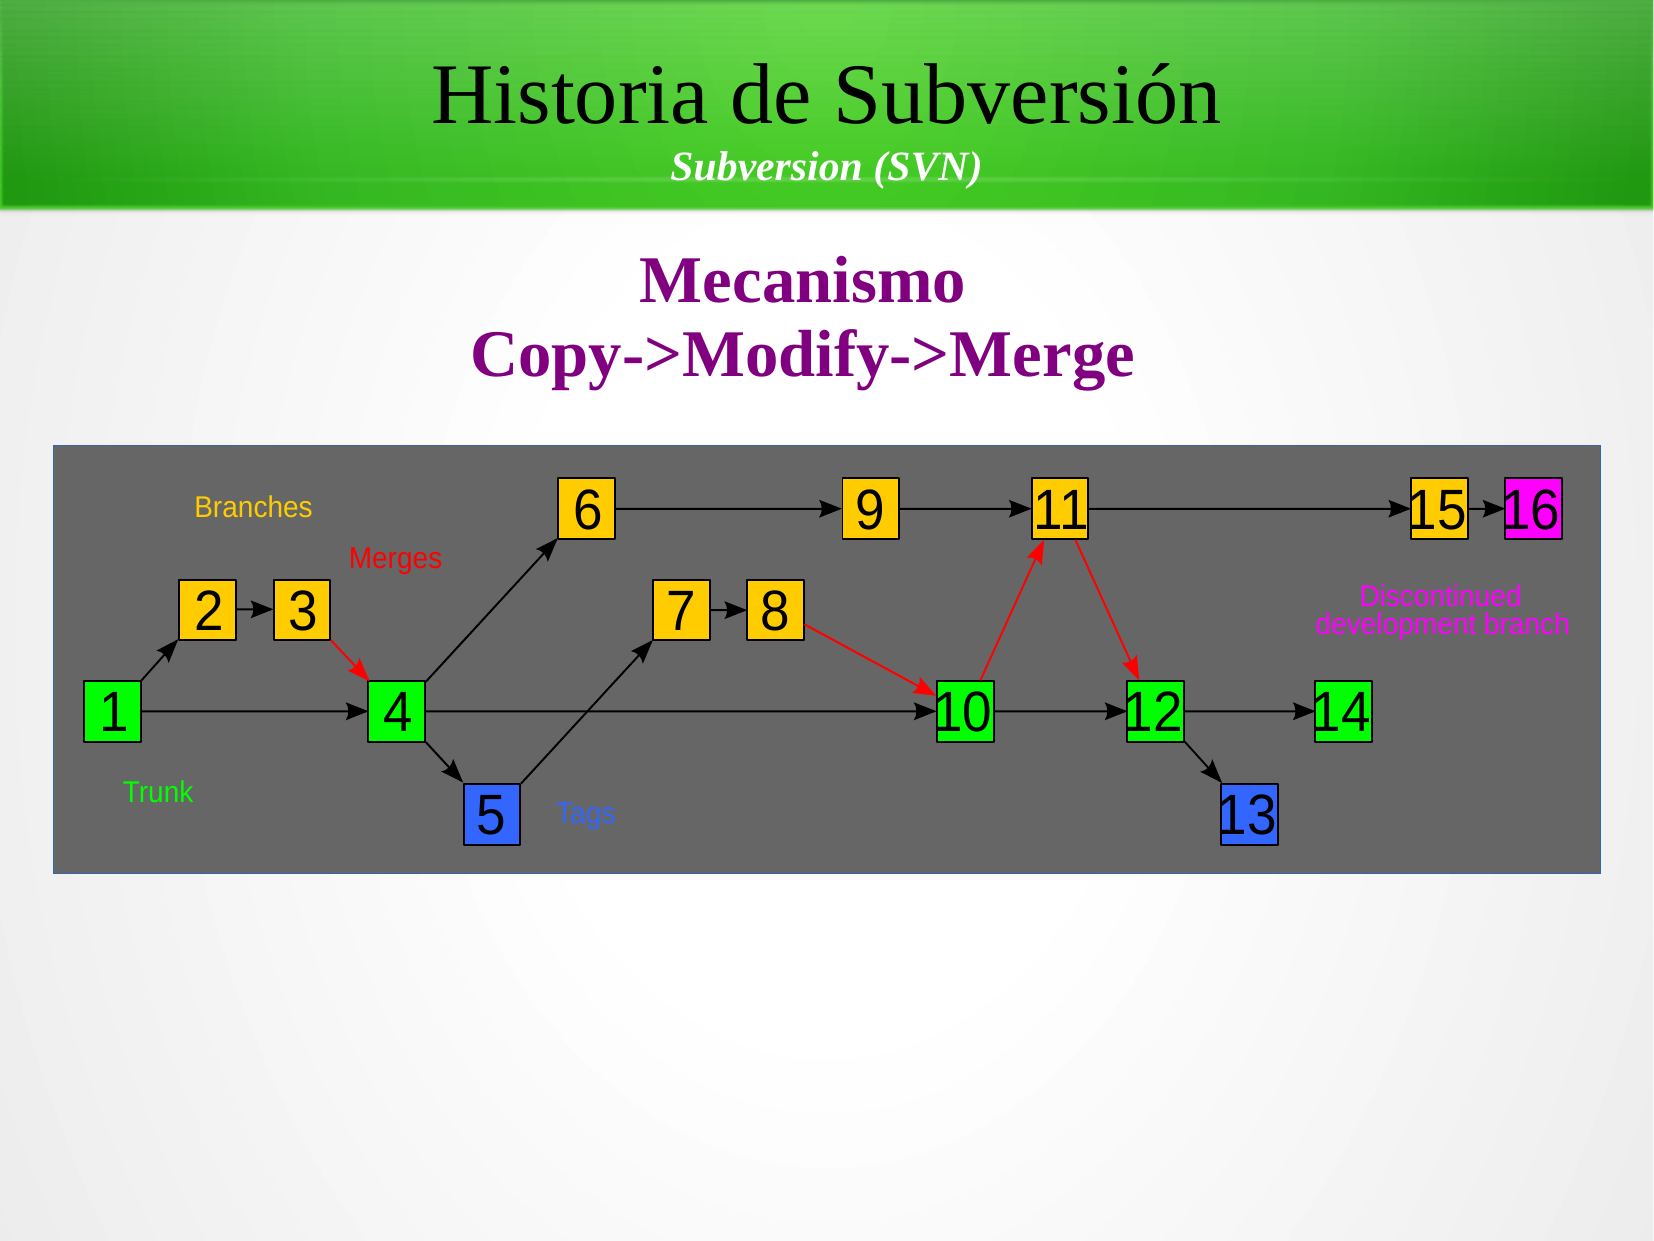

# Historia de Subversión Subversion (SVN)
Mecanismo
Copy->Modify->Merge